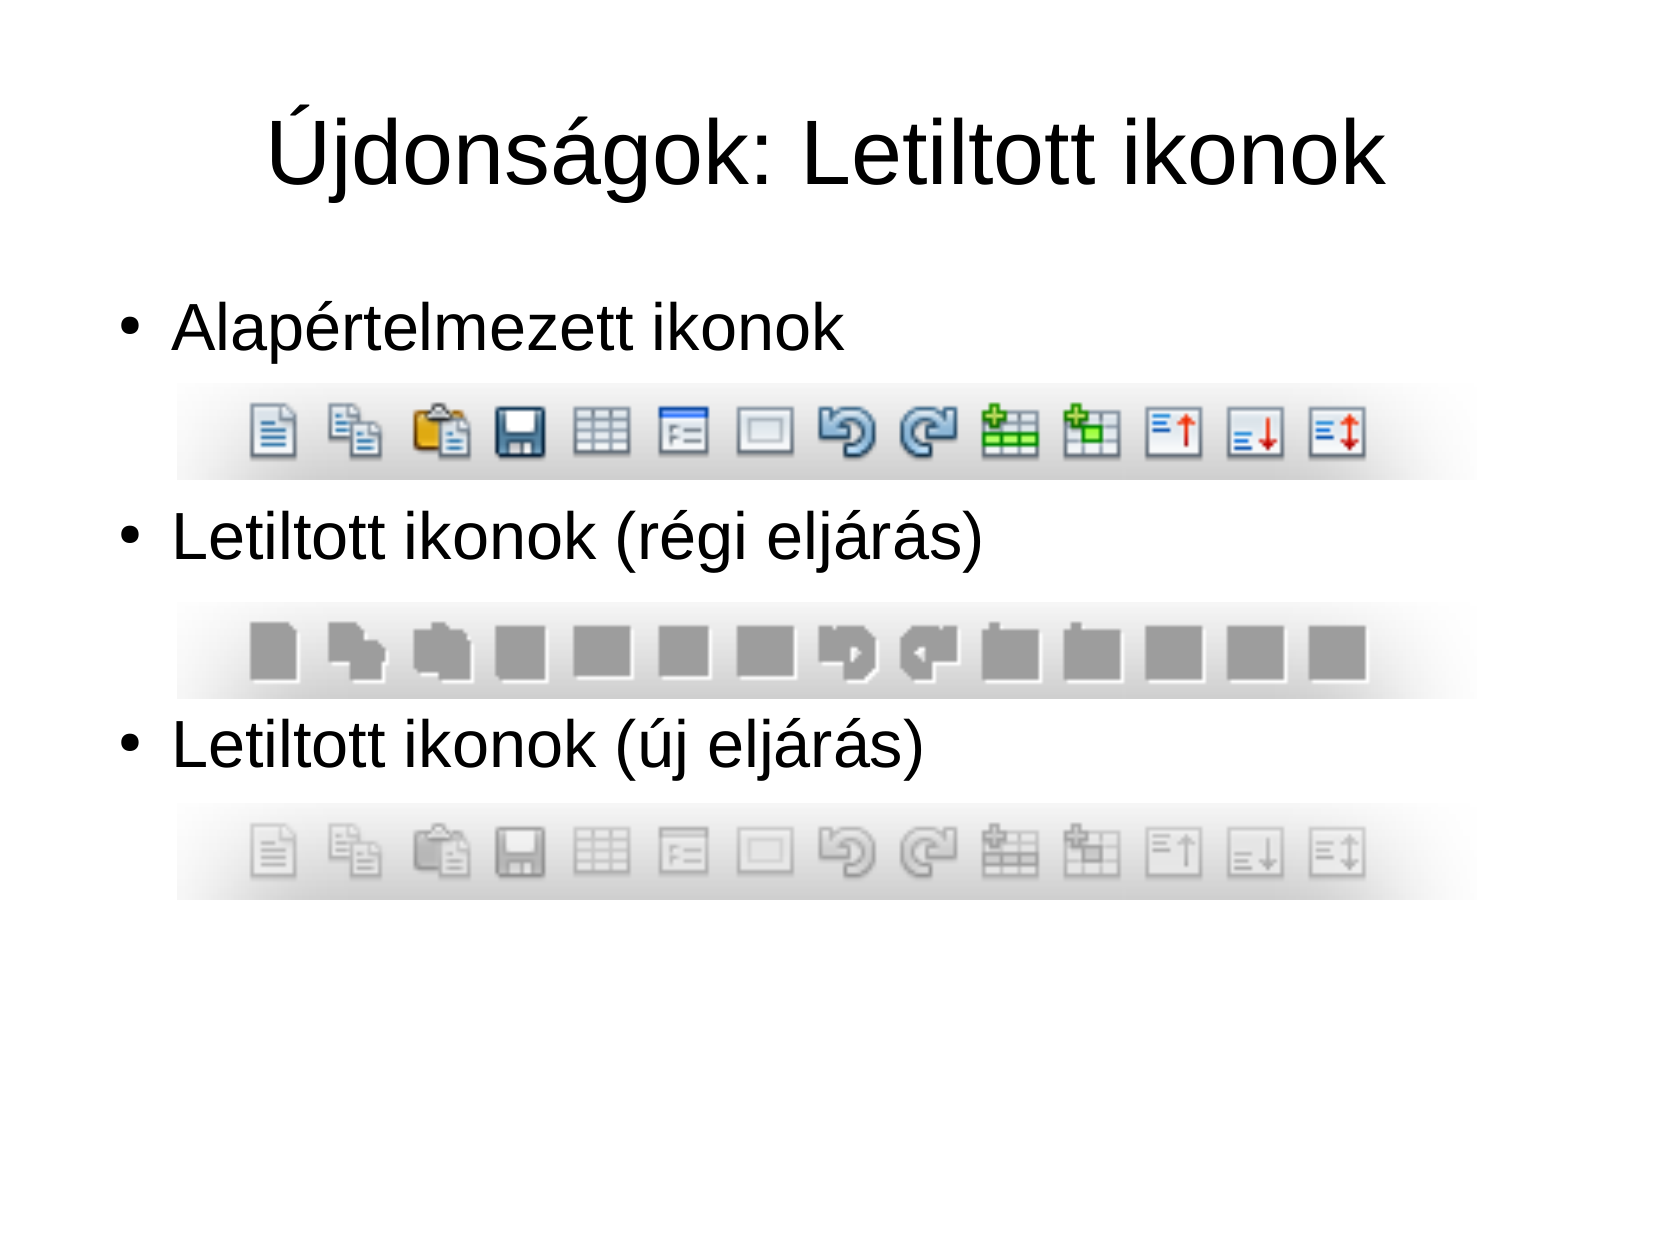

# Újdonságok: Letiltott ikonok
Alapértelmezett ikonok
Letiltott ikonok (régi eljárás)
Letiltott ikonok (új eljárás)